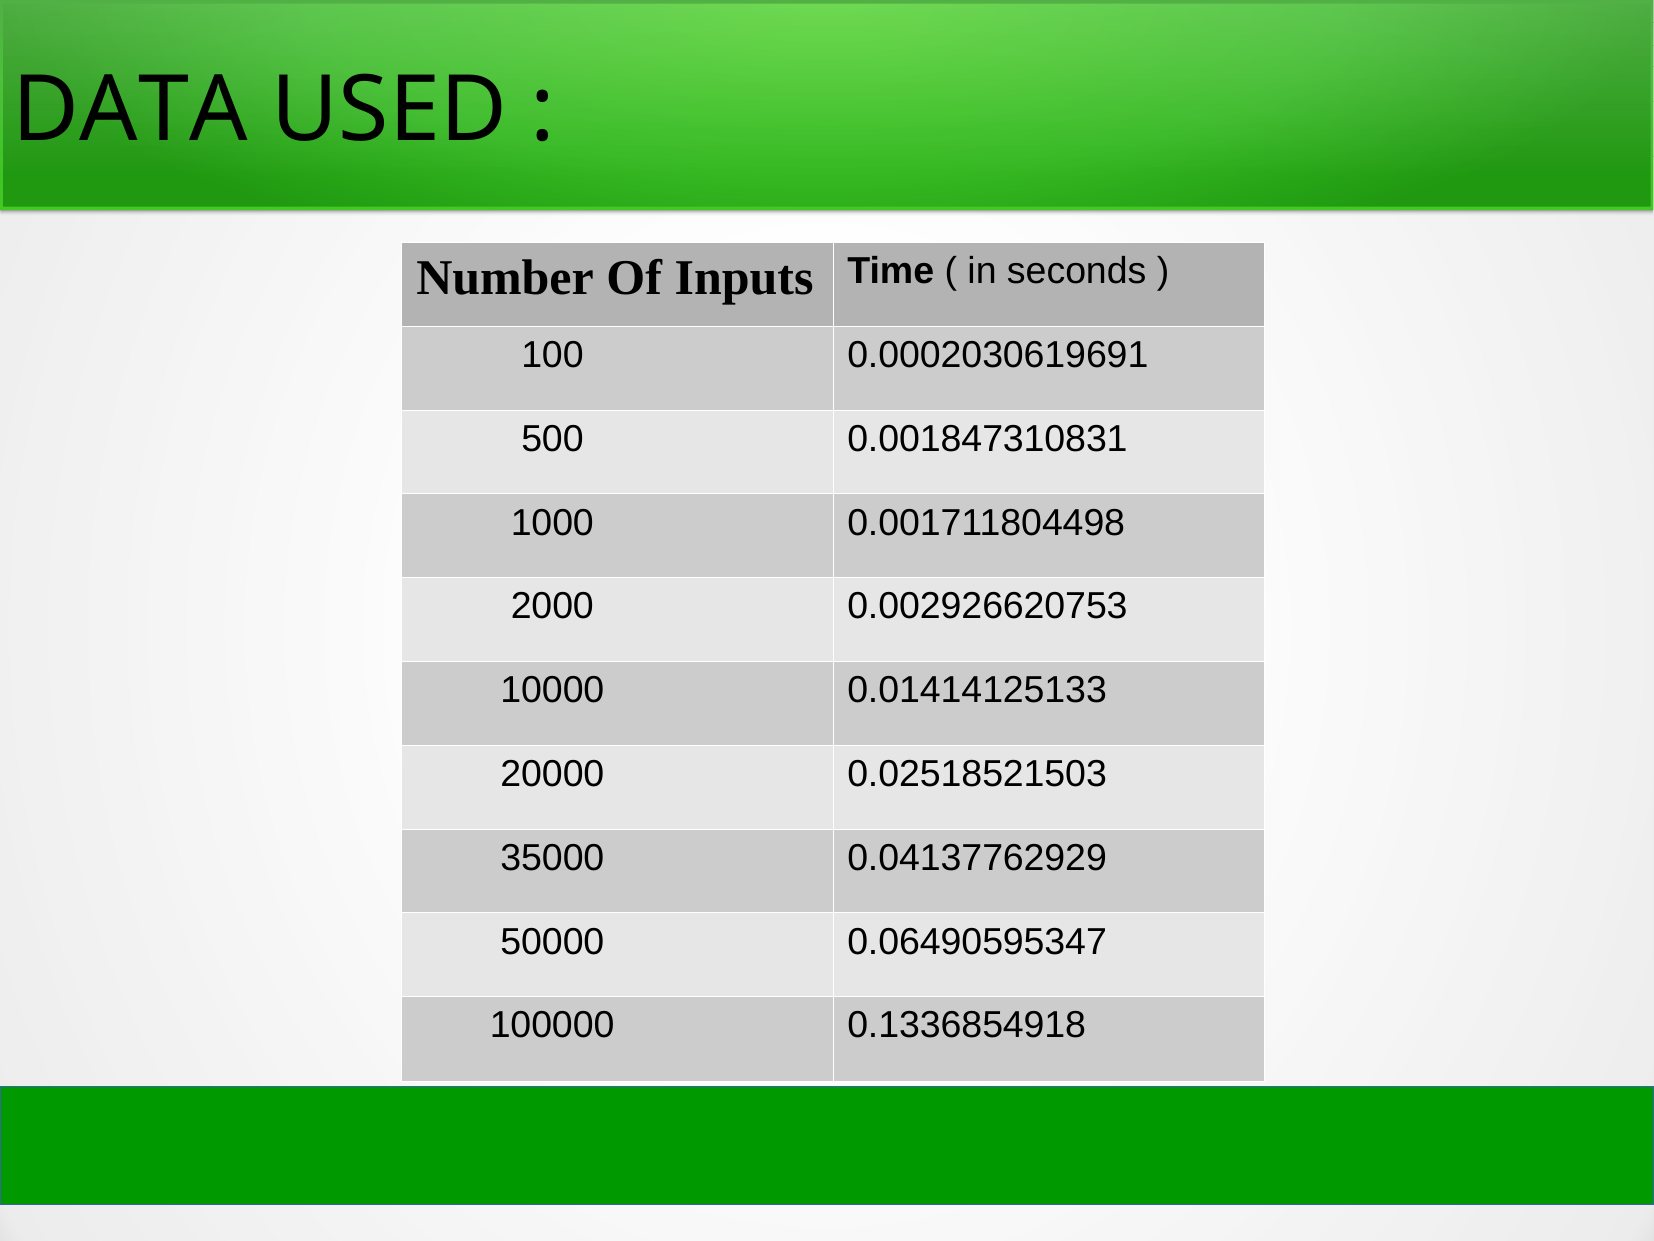

DATA USED :
| Number Of Inputs | Time ( in seconds ) |
| --- | --- |
| 100 | 0.0002030619691 |
| 500 | 0.001847310831 |
| 1000 | 0.001711804498 |
| 2000 | 0.002926620753 |
| 10000 | 0.01414125133 |
| 20000 | 0.02518521503 |
| 35000 | 0.04137762929 |
| 50000 | 0.06490595347 |
| 100000 | 0.1336854918 |
12/26/03
AVL Trees - Lecture 8
5